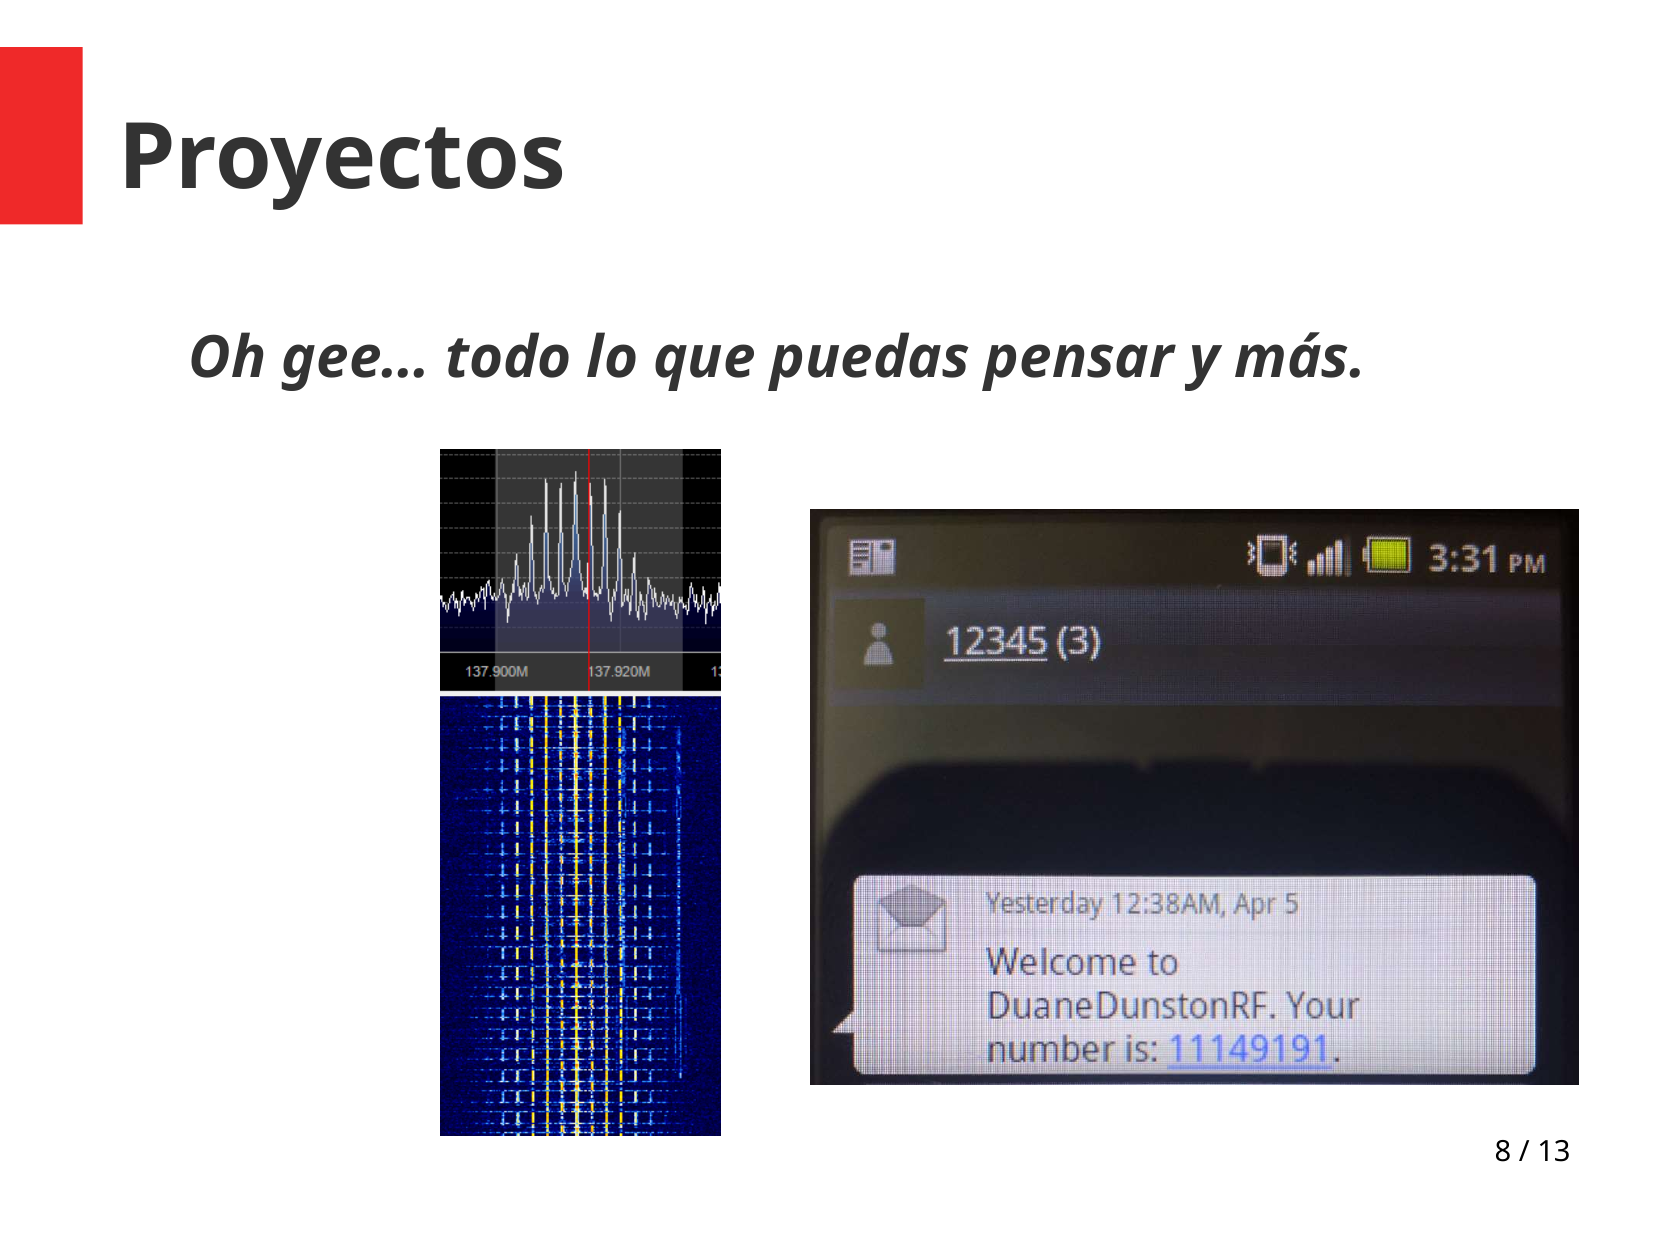

# Proyectos
Oh gee… todo lo que puedas pensar y más.
8